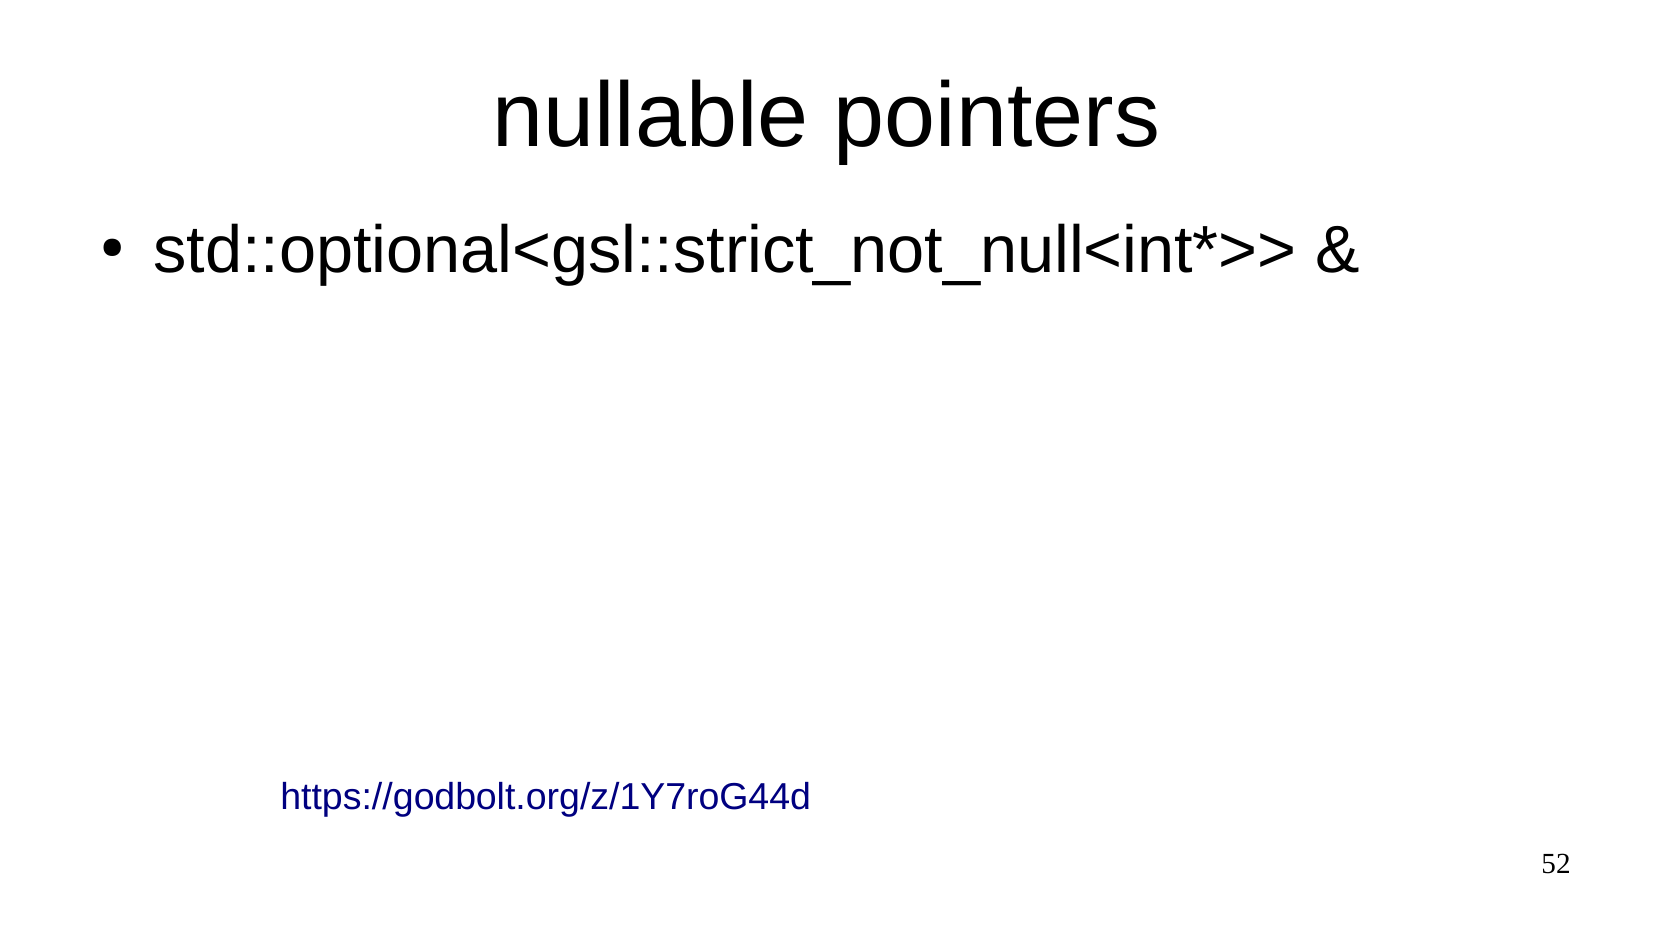

# nullable pointers
std::optional<gsl::strict_not_null<int*>> &
https://godbolt.org/z/1Y7roG44d
52